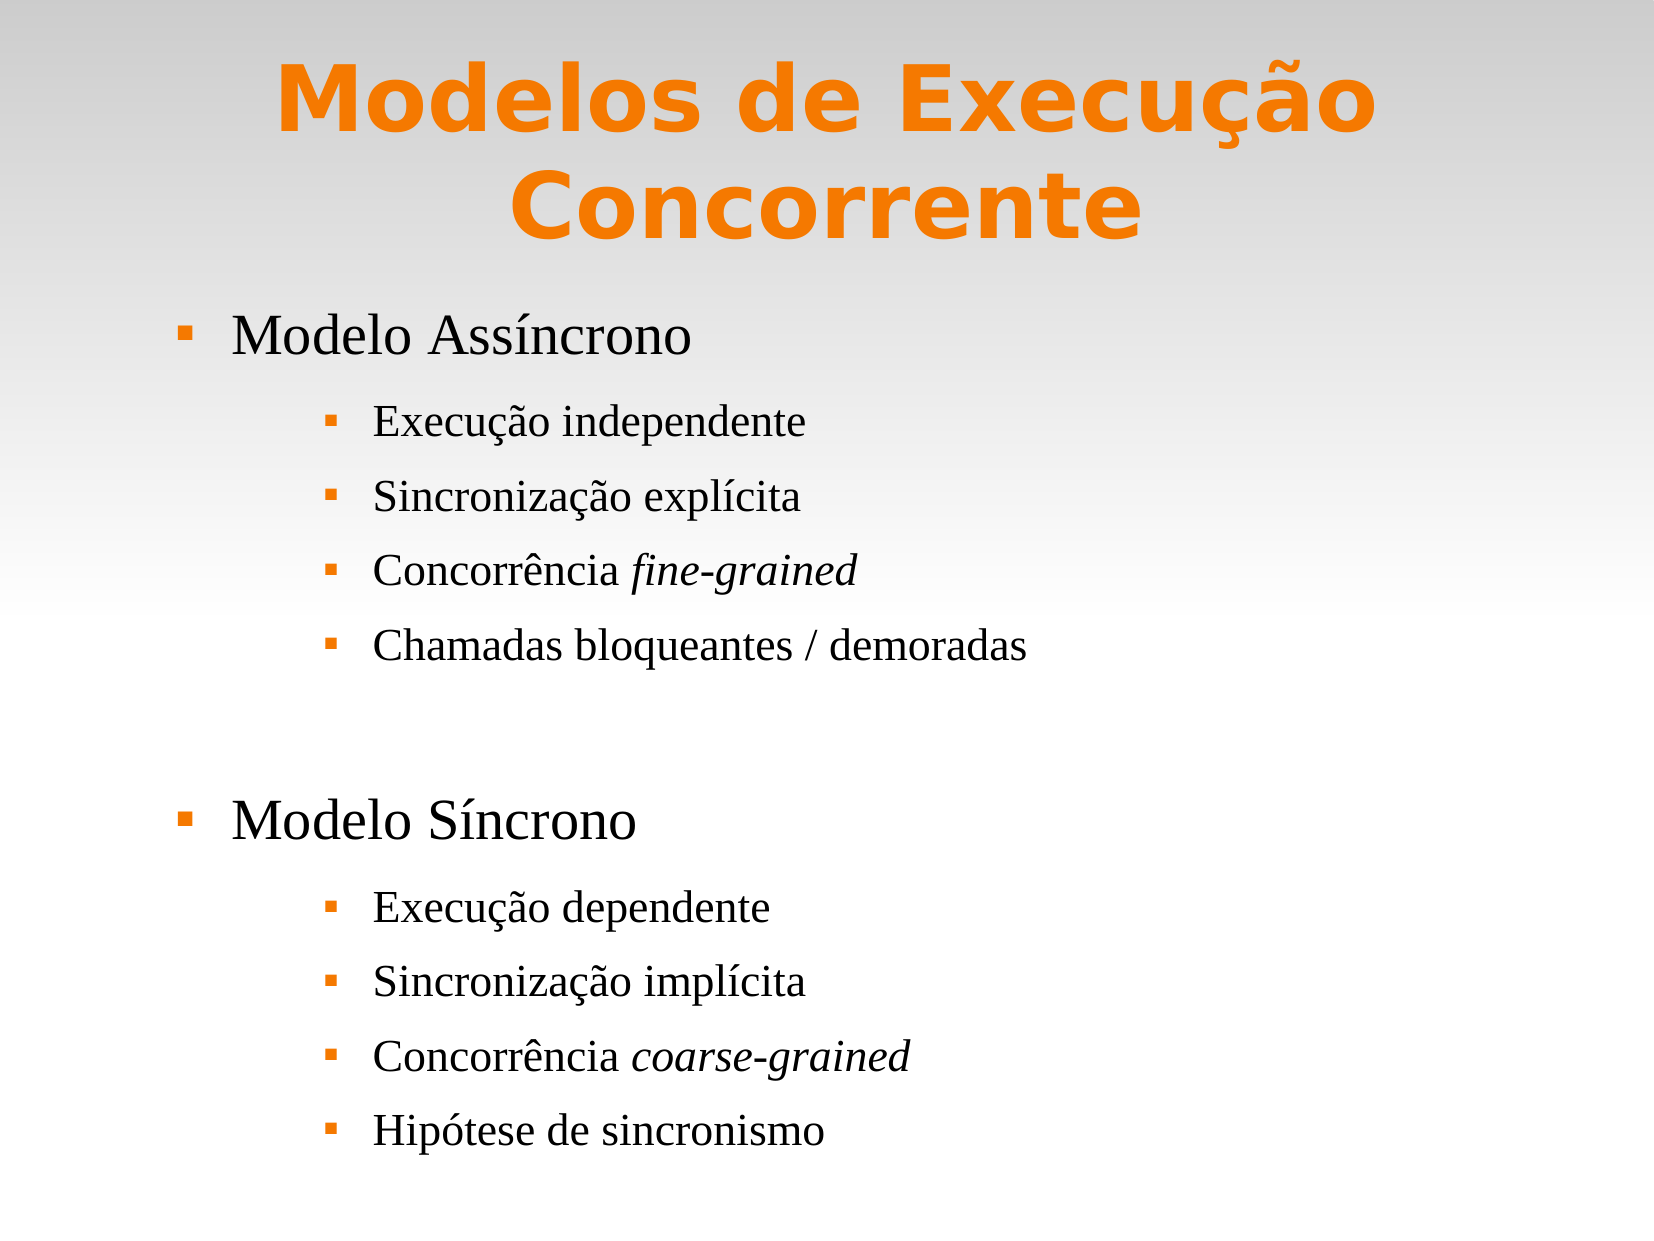

# Modelos de Execução Concorrente
Modelo Assíncrono
Execução independente
Sincronização explícita
Concorrência fine-grained
Chamadas bloqueantes / demoradas
Modelo Síncrono
Execução dependente
Sincronização implícita
Concorrência coarse-grained
Hipótese de sincronismo